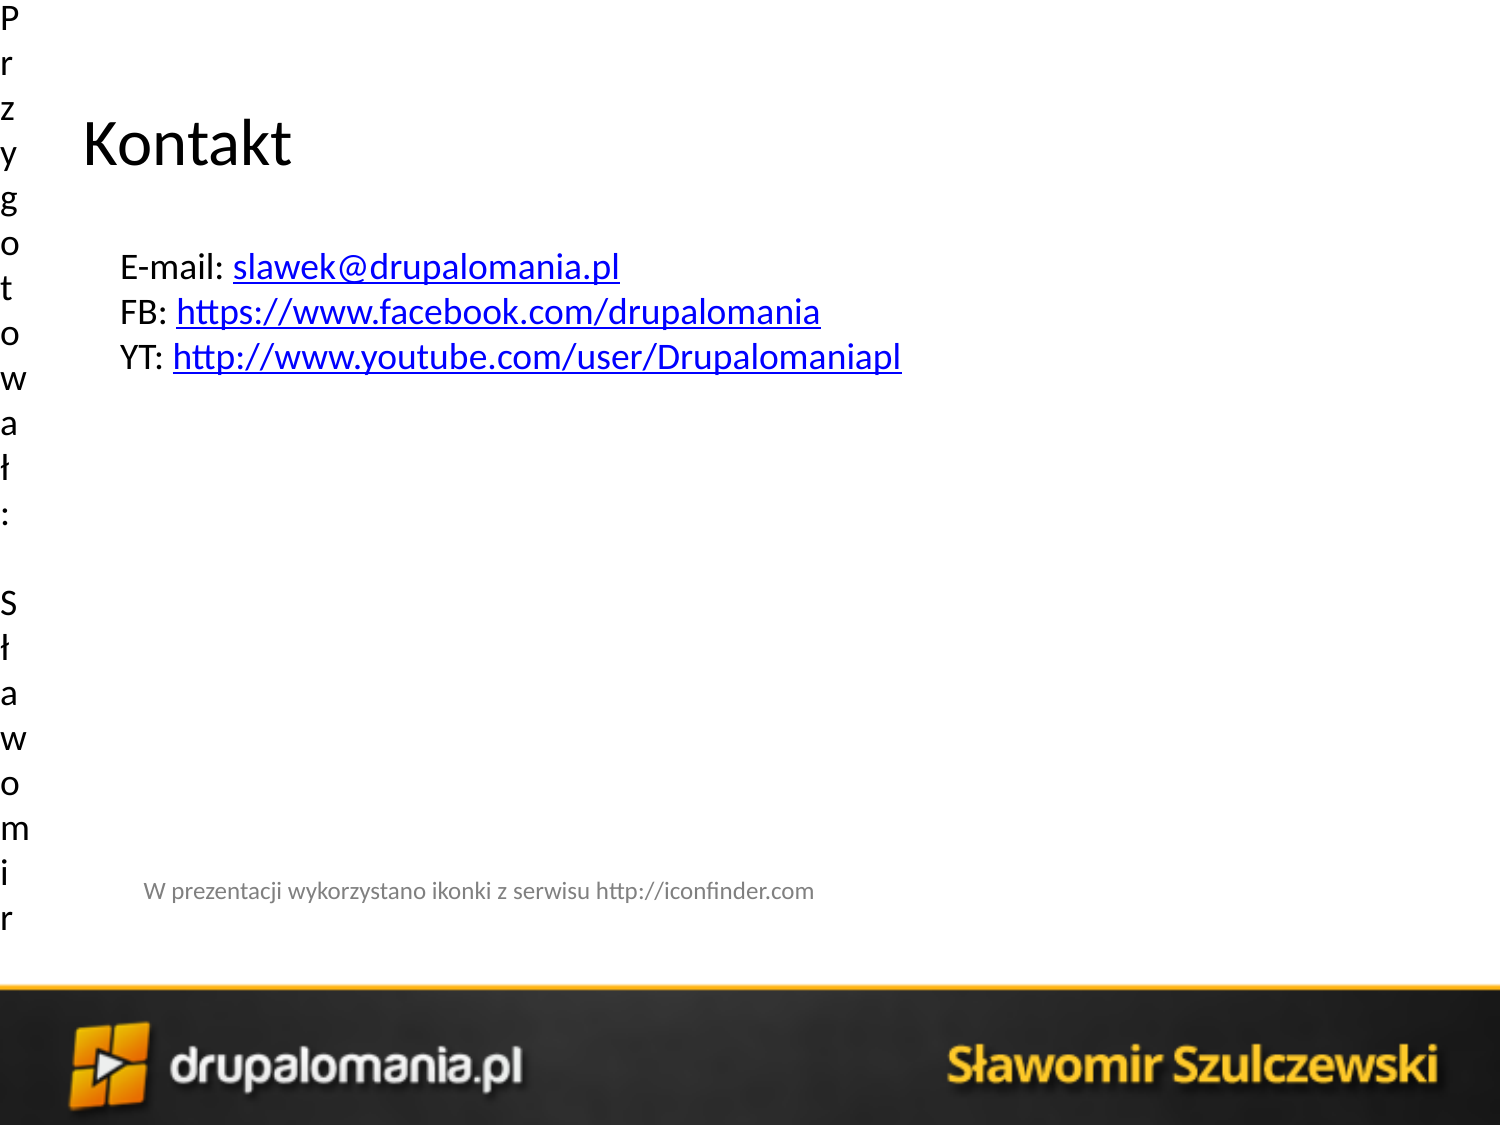

Przygotował: Sławomir Szulczewski (Drupalomania.pl)
Kontakt
E-mail: slawek@drupalomania.pl
FB: https://www.facebook.com/drupalomania
YT: http://www.youtube.com/user/Drupalomaniapl
W prezentacji wykorzystano ikonki z serwisu http://iconfinder.com